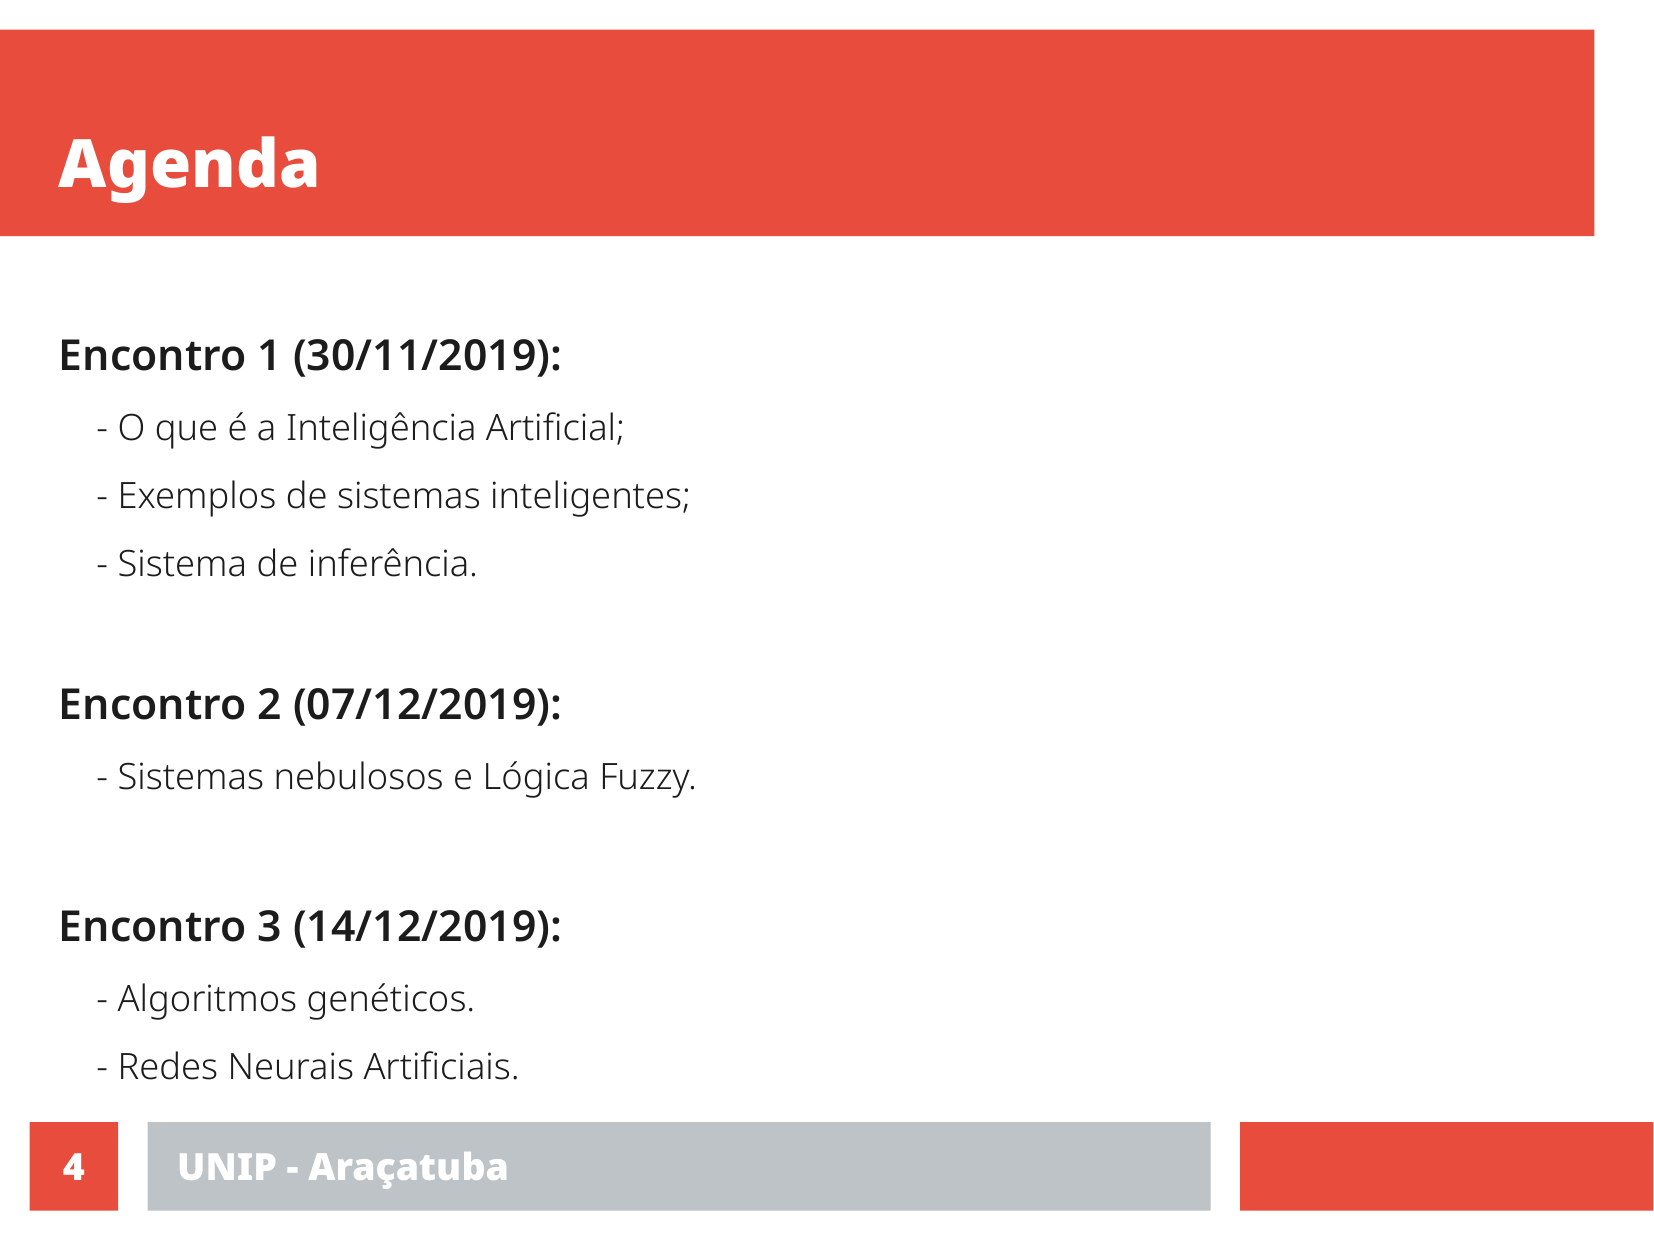

# Agenda
Encontro 1 (30/11/2019):
- O que é a Inteligência Artificial;
- Exemplos de sistemas inteligentes;
- Sistema de inferência.
Encontro 2 (07/12/2019):
- Sistemas nebulosos e Lógica Fuzzy.
Encontro 3 (14/12/2019):
- Algoritmos genéticos.
- Redes Neurais Artificiais.
4
UNIP - Araçatuba